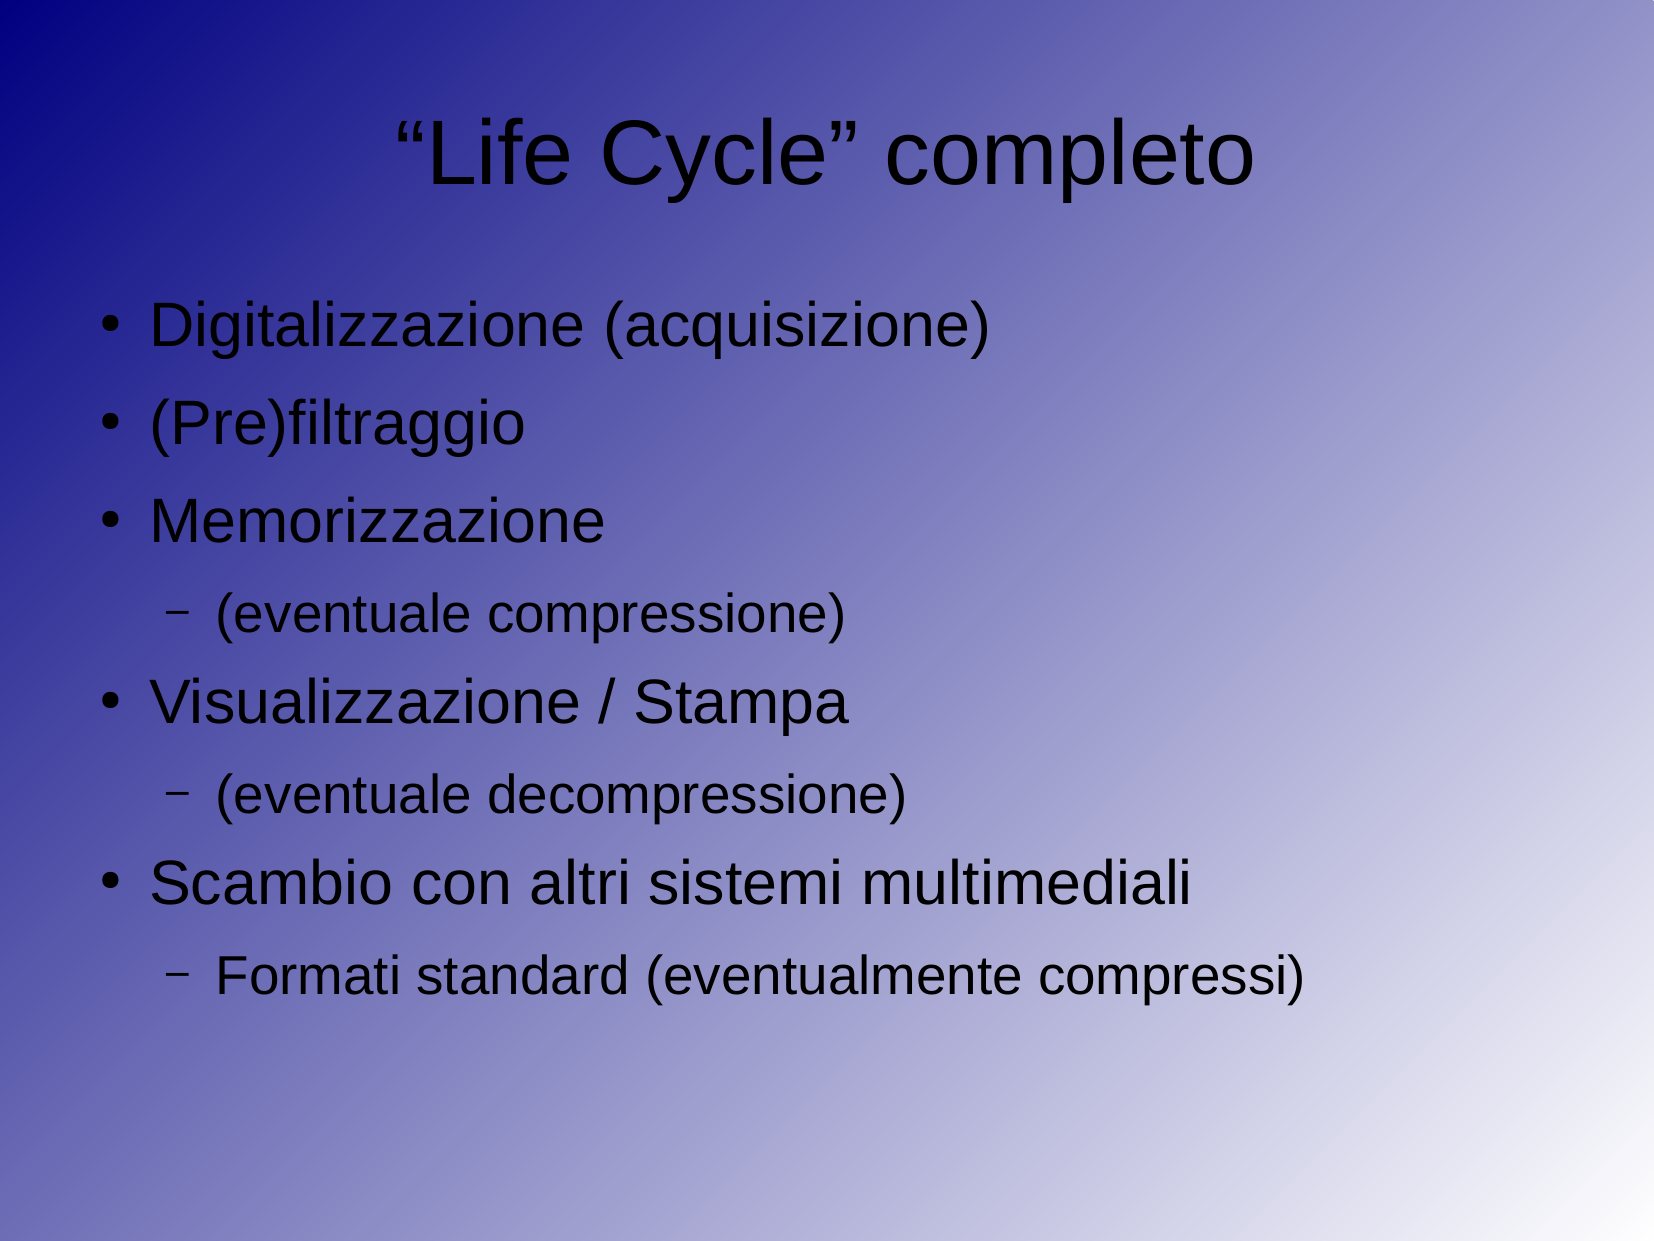

# “Life Cycle” completo
Digitalizzazione (acquisizione)
(Pre)filtraggio
Memorizzazione
(eventuale compressione)
Visualizzazione / Stampa
(eventuale decompressione)
Scambio con altri sistemi multimediali
Formati standard (eventualmente compressi)